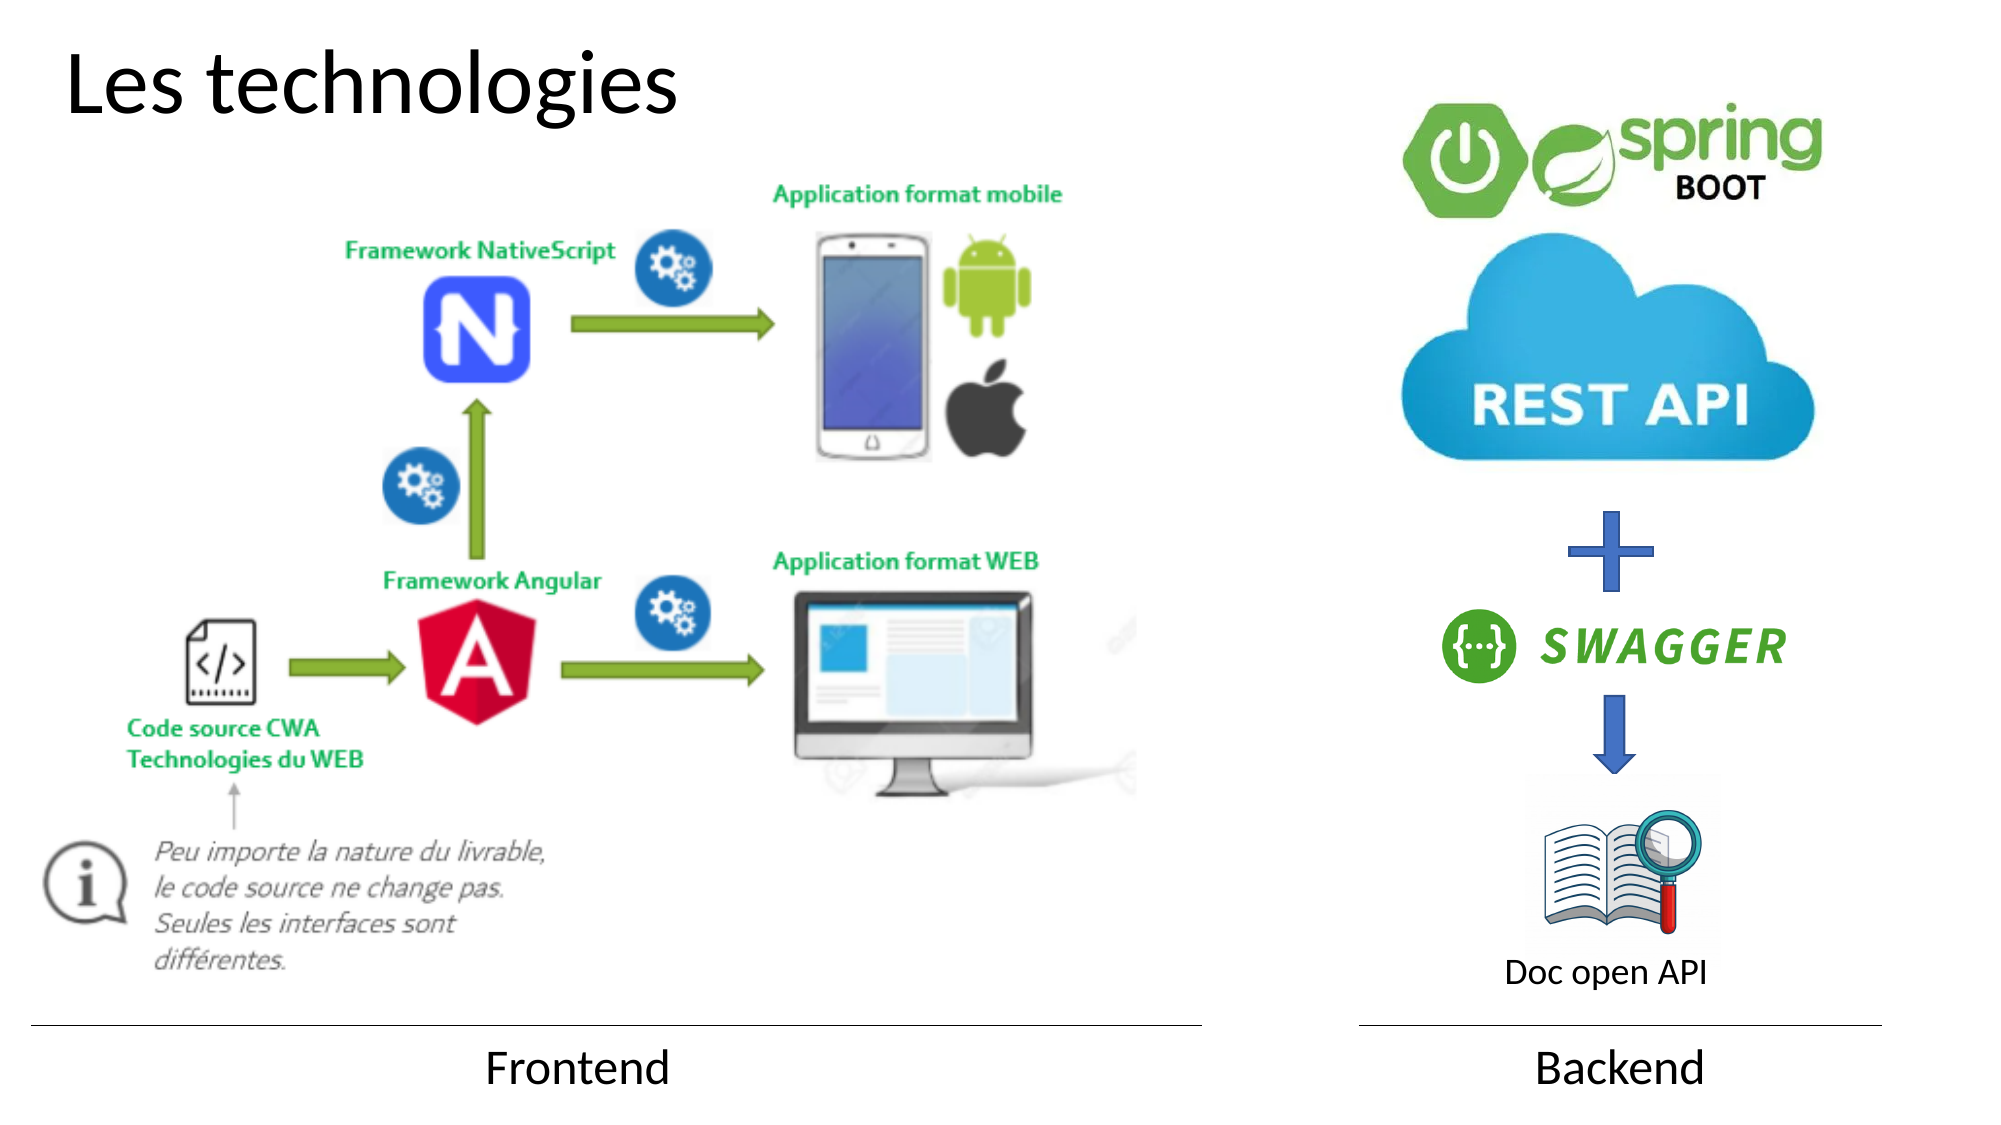

Les technologies
Doc open API
Backend
Frontend